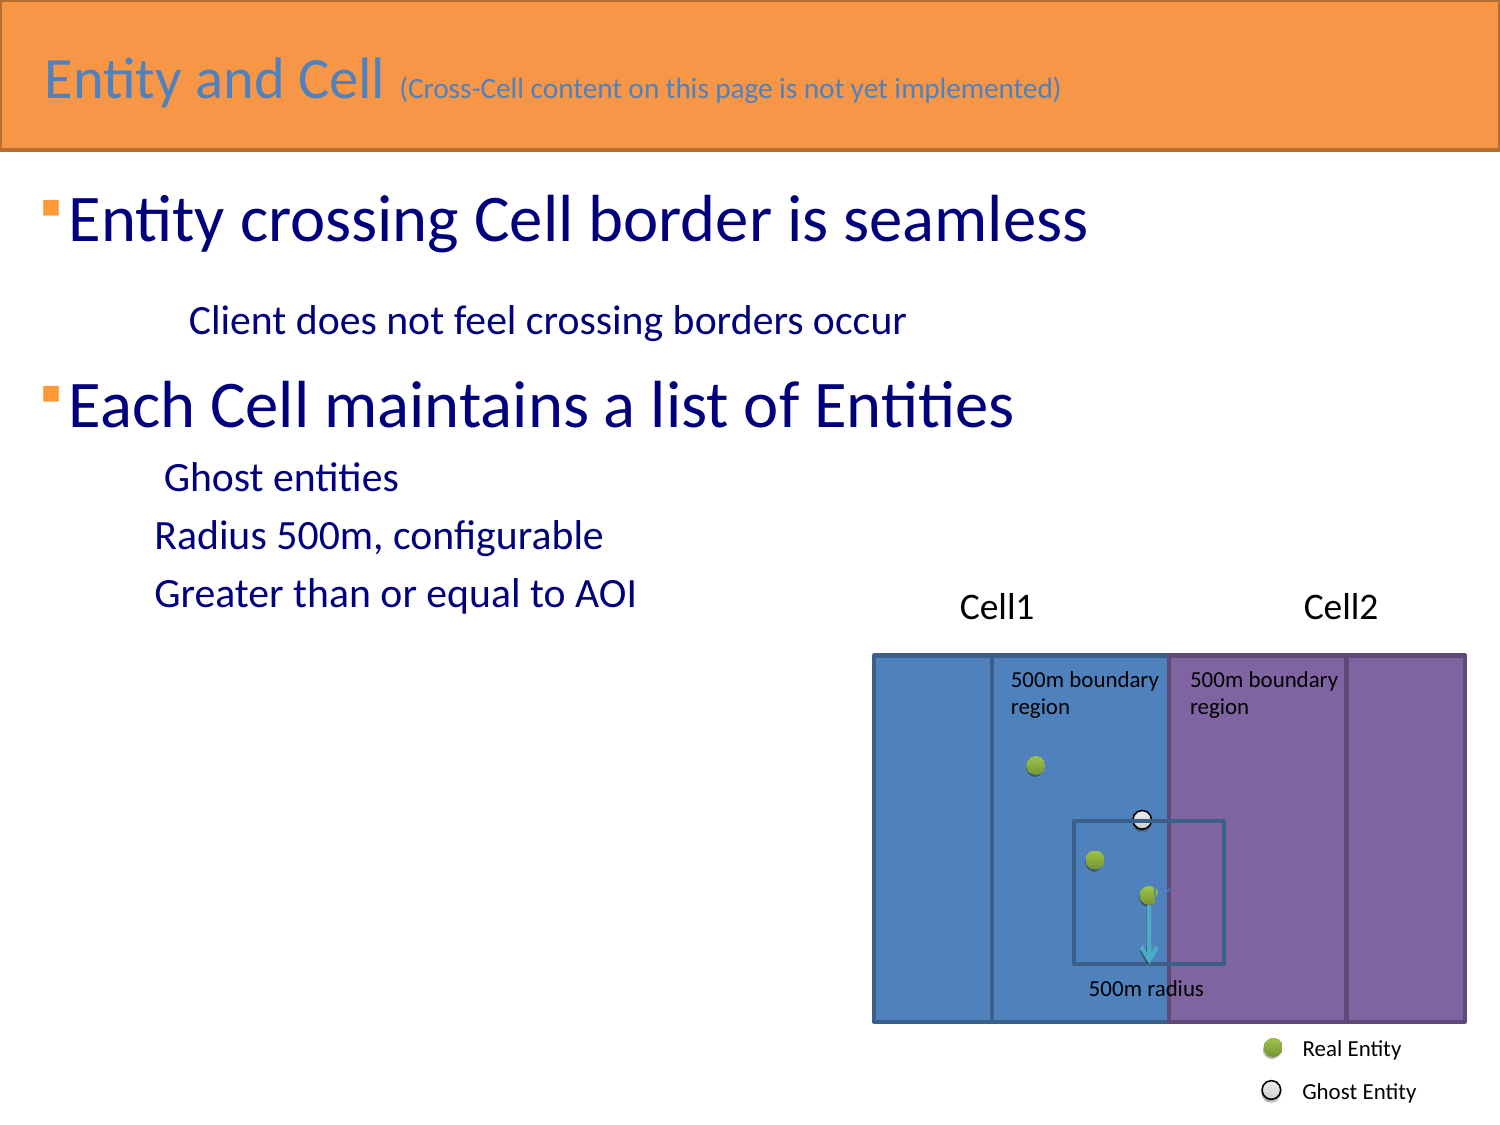

# Entity and Cell (Cross-Cell content on this page is not yet implemented)
Entity crossing Cell border is seamless
 Client does not feel crossing borders occur
Each Cell maintains a list of Entities
 Ghost entities
 Radius 500m, configurable
 Greater than or equal to AOI
Cell1
Cell2
500m boundary region
500m boundary region
500m radius
 Real Entity
Ghost Entity